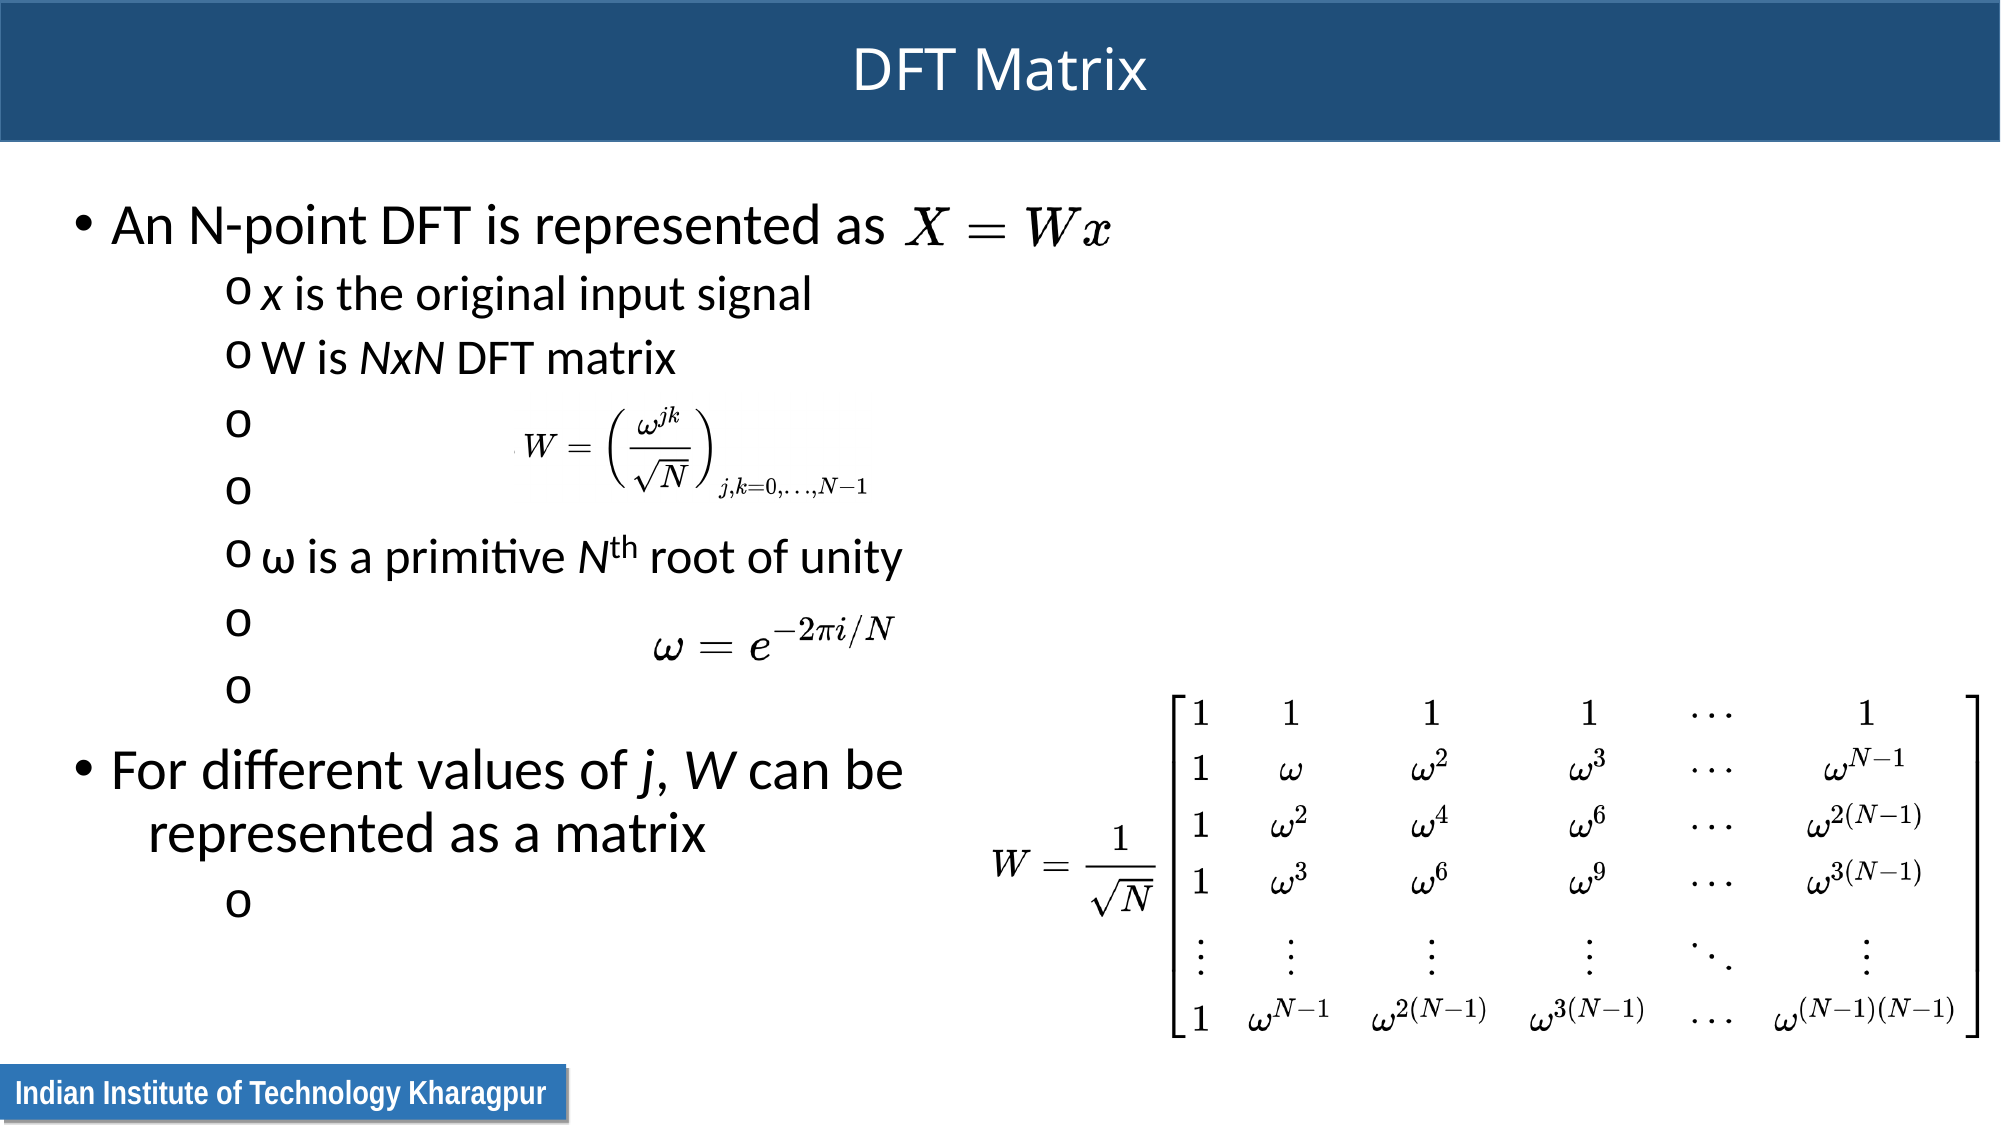

DFT Matrix
# An N-point DFT is represented as
x is the original input signal
W is NxN DFT matrix
ω is a primitive Nth root of unity
For different values of j, W can be
represented as a matrix